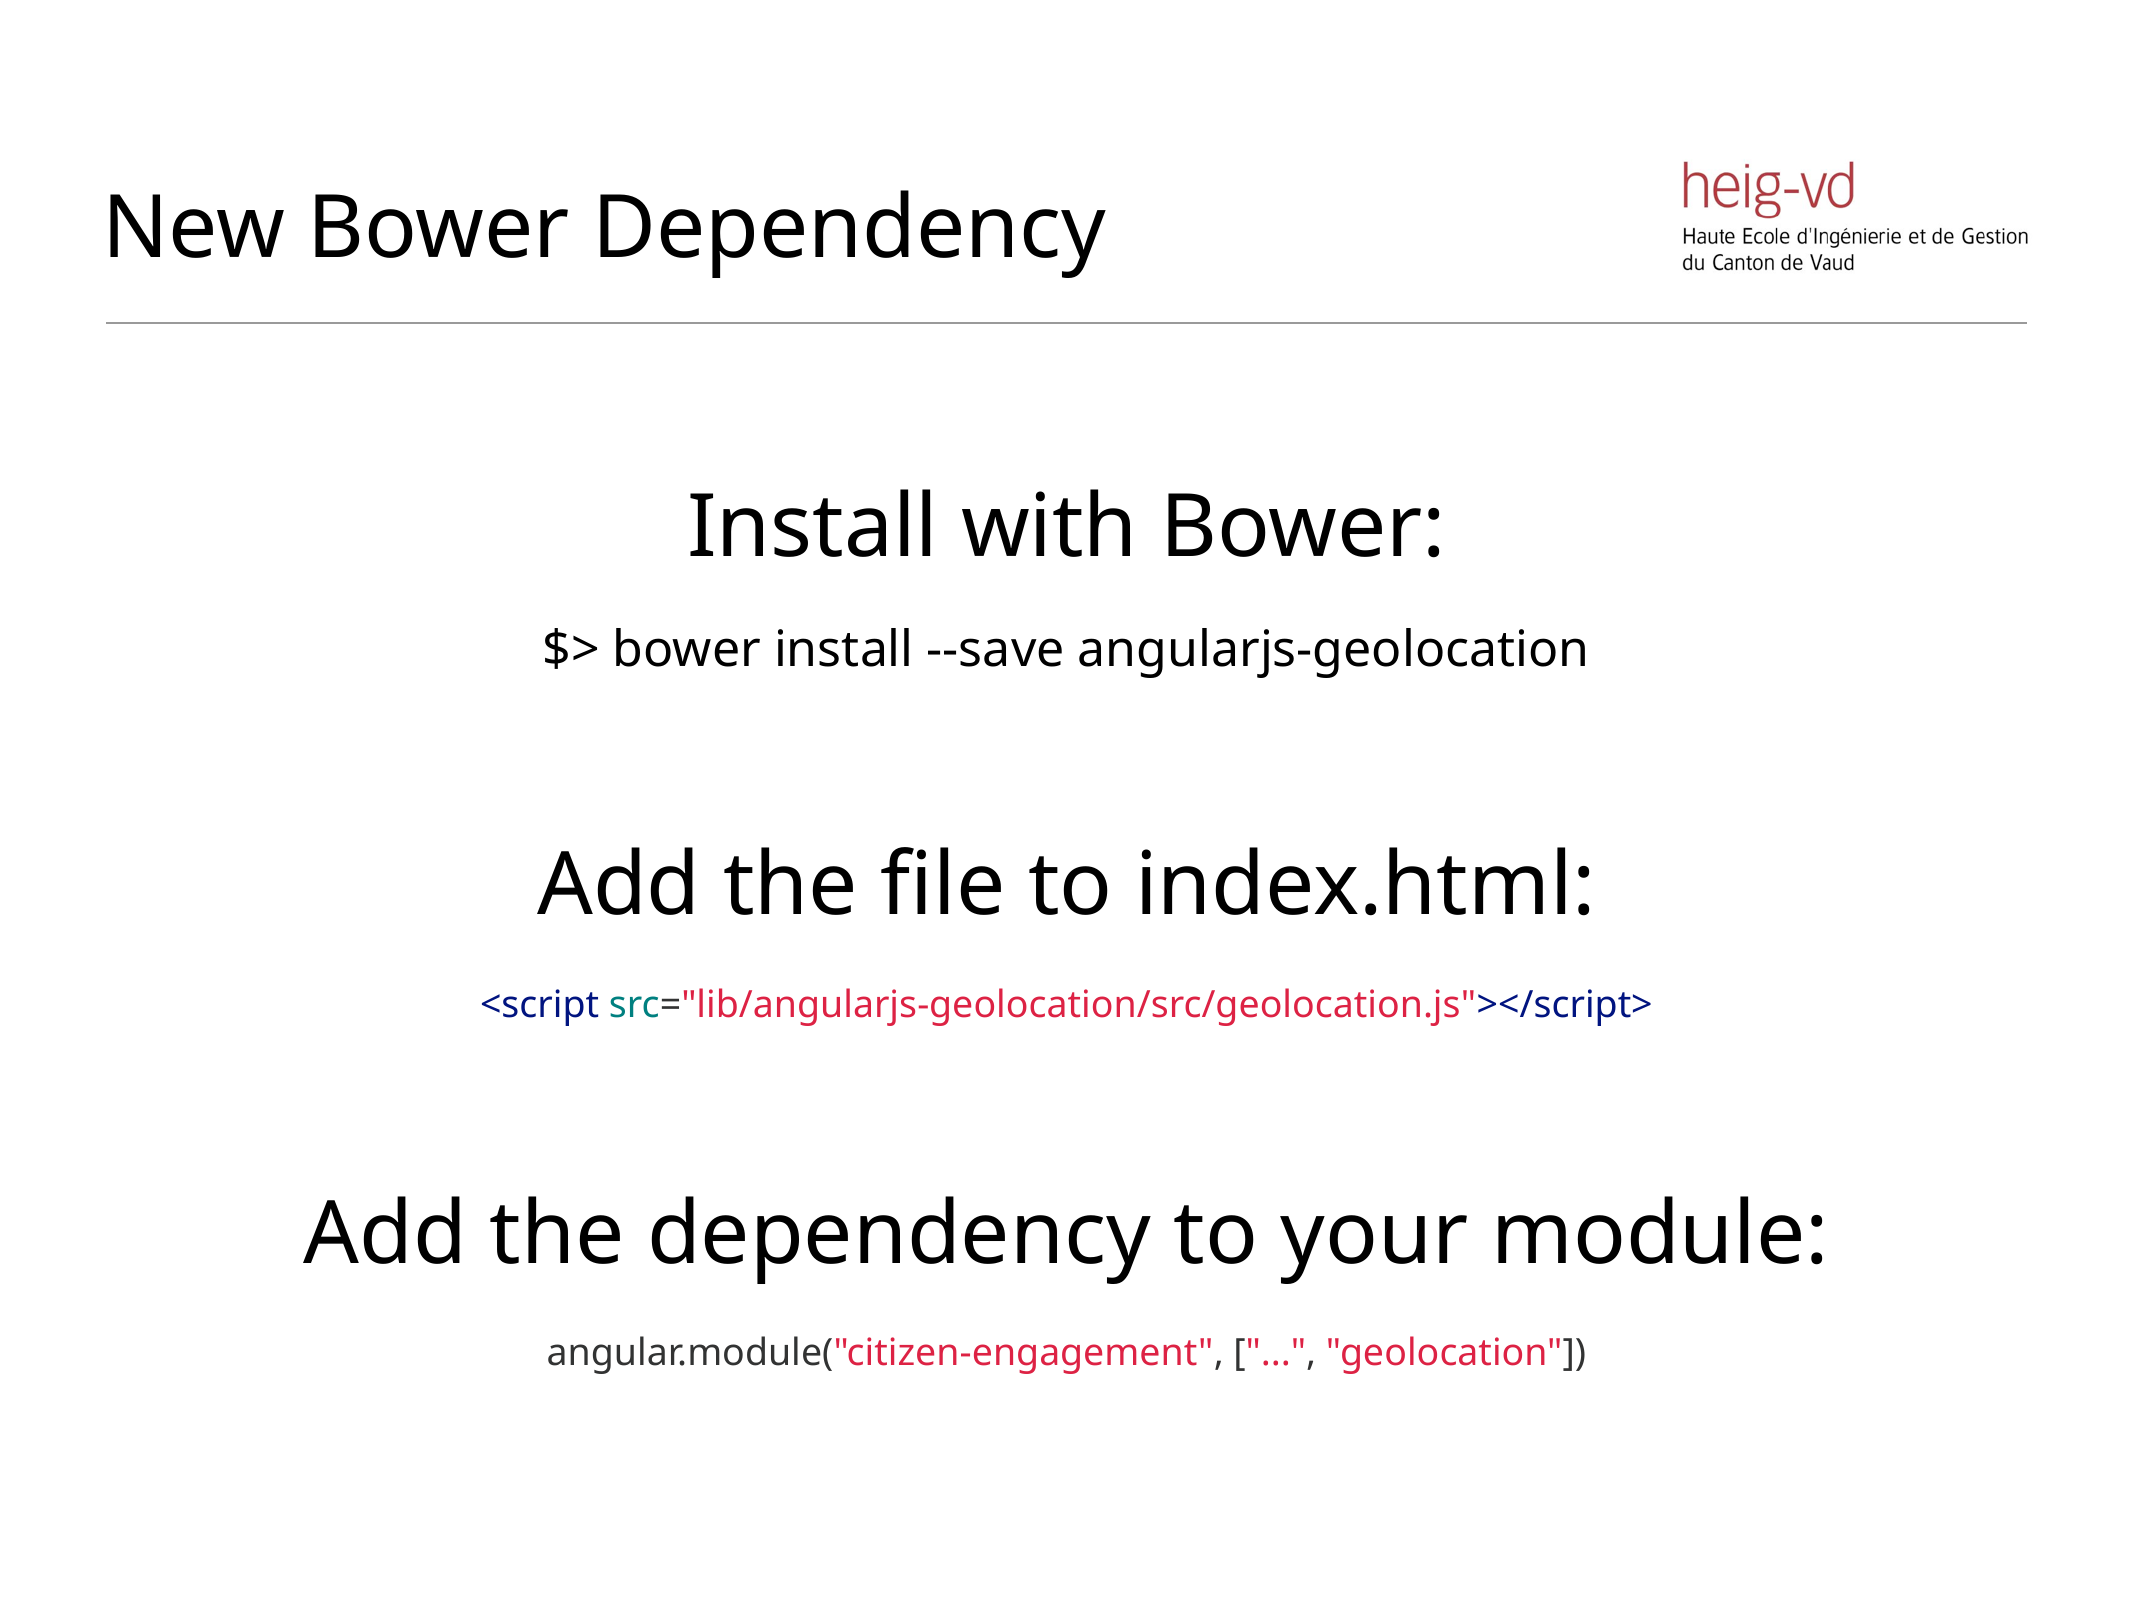

# New Bower Dependency
Install with Bower:
$> bower install --save angularjs-geolocation
Add the file to index.html:
<script src="lib/angularjs-geolocation/src/geolocation.js"></script>
Add the dependency to your module:
angular.module("citizen-engagement", ["...", "geolocation"])